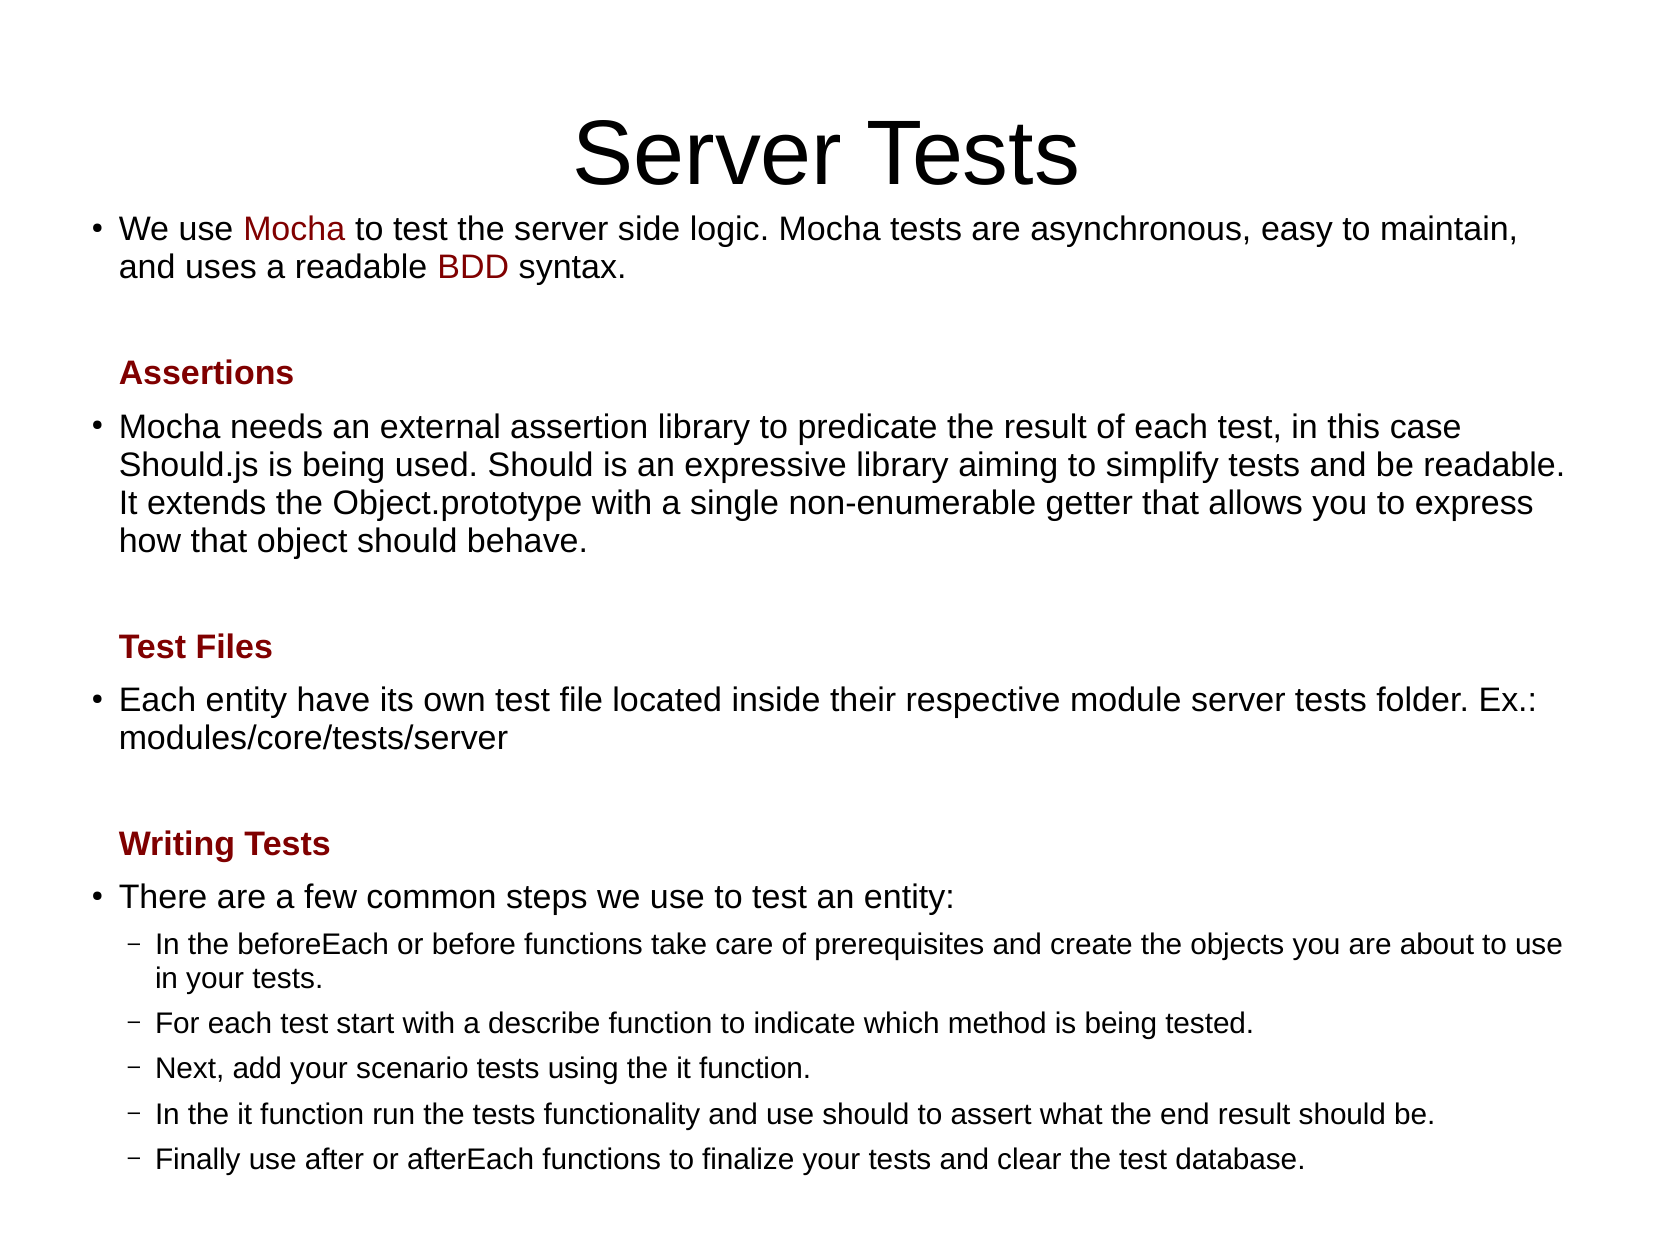

# Server Tests
We use Mocha to test the server side logic. Mocha tests are asynchronous, easy to maintain, and uses a readable BDD syntax.
Assertions
Mocha needs an external assertion library to predicate the result of each test, in this case Should.js is being used. Should is an expressive library aiming to simplify tests and be readable. It extends the Object.prototype with a single non-enumerable getter that allows you to express how that object should behave.
Test Files
Each entity have its own test file located inside their respective module server tests folder. Ex.: modules/core/tests/server
Writing Tests
There are a few common steps we use to test an entity:
In the beforeEach or before functions take care of prerequisites and create the objects you are about to use in your tests.
For each test start with a describe function to indicate which method is being tested.
Next, add your scenario tests using the it function.
In the it function run the tests functionality and use should to assert what the end result should be.
Finally use after or afterEach functions to finalize your tests and clear the test database.